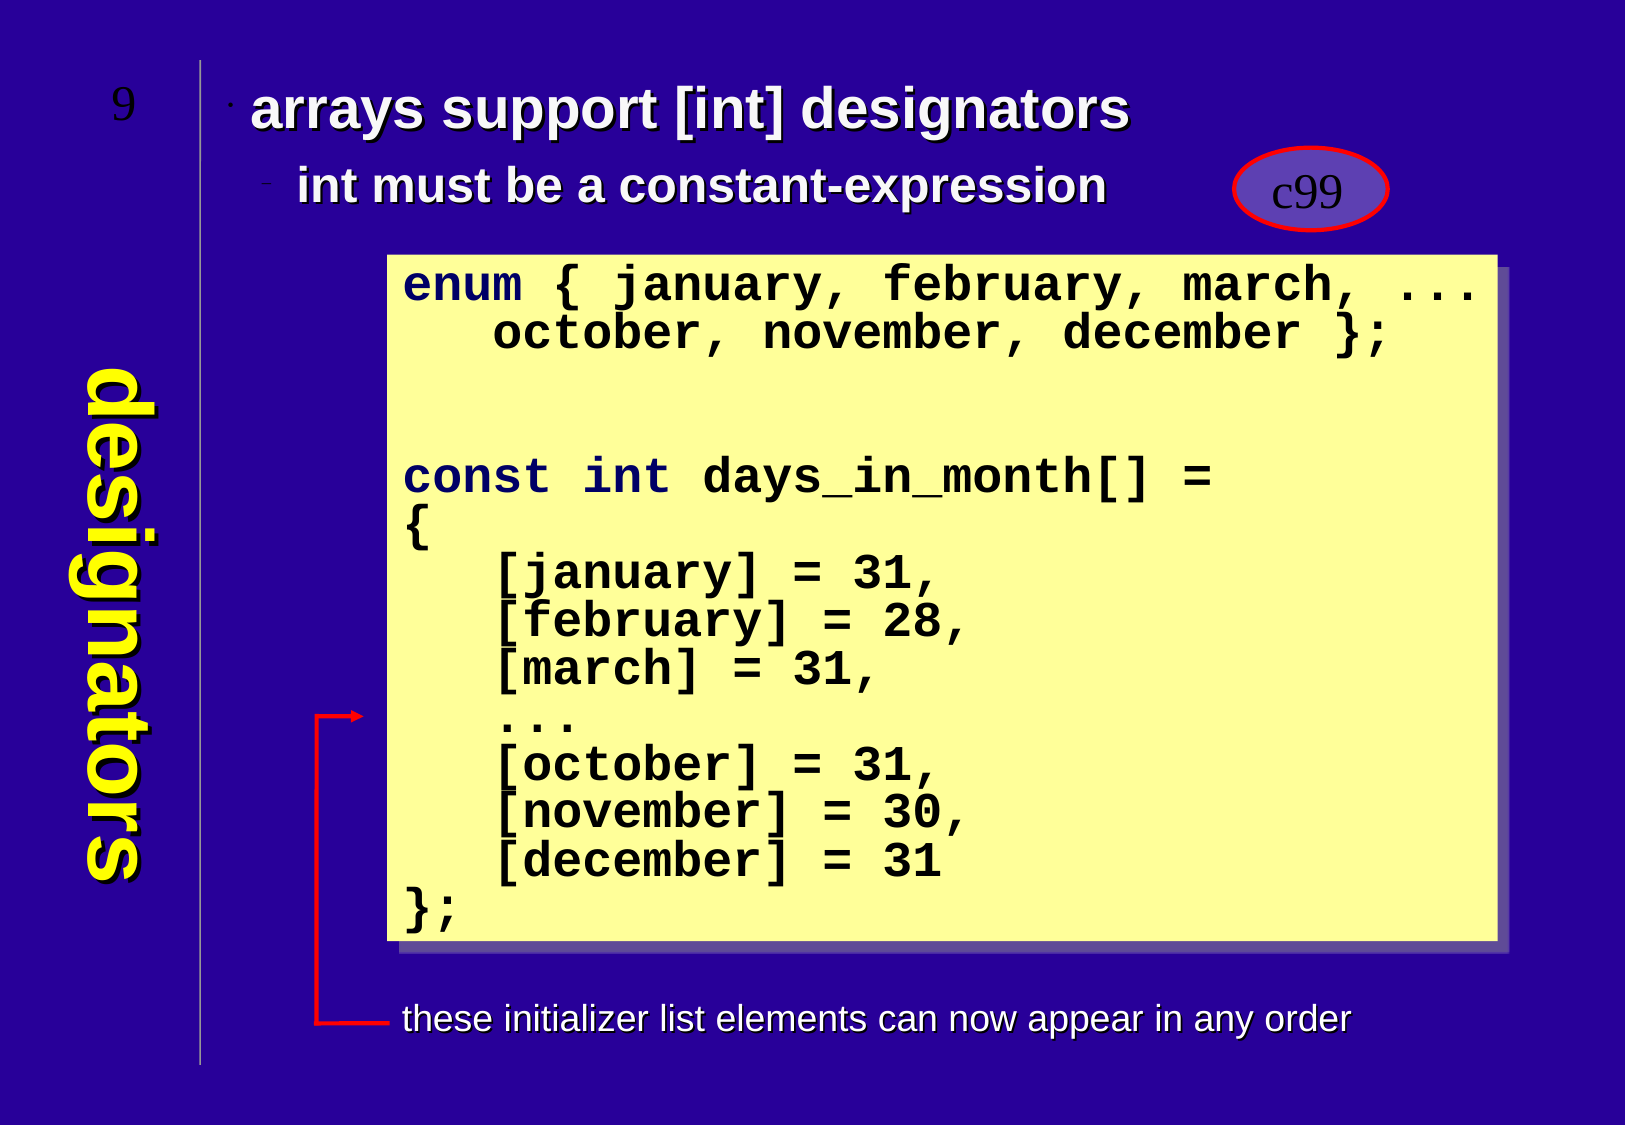

9
 arrays support [int] designators
int must be a constant-expression
c99
# designators
enum { january, february, march, ...
 october, november, december };
const int days_in_month[] =
{
 [january] = 31,
 [february] = 28,
 [march] = 31,
 ...
 [october] = 31,
 [november] = 30,
 [december] = 31
};
these initializer list elements can now appear in any order